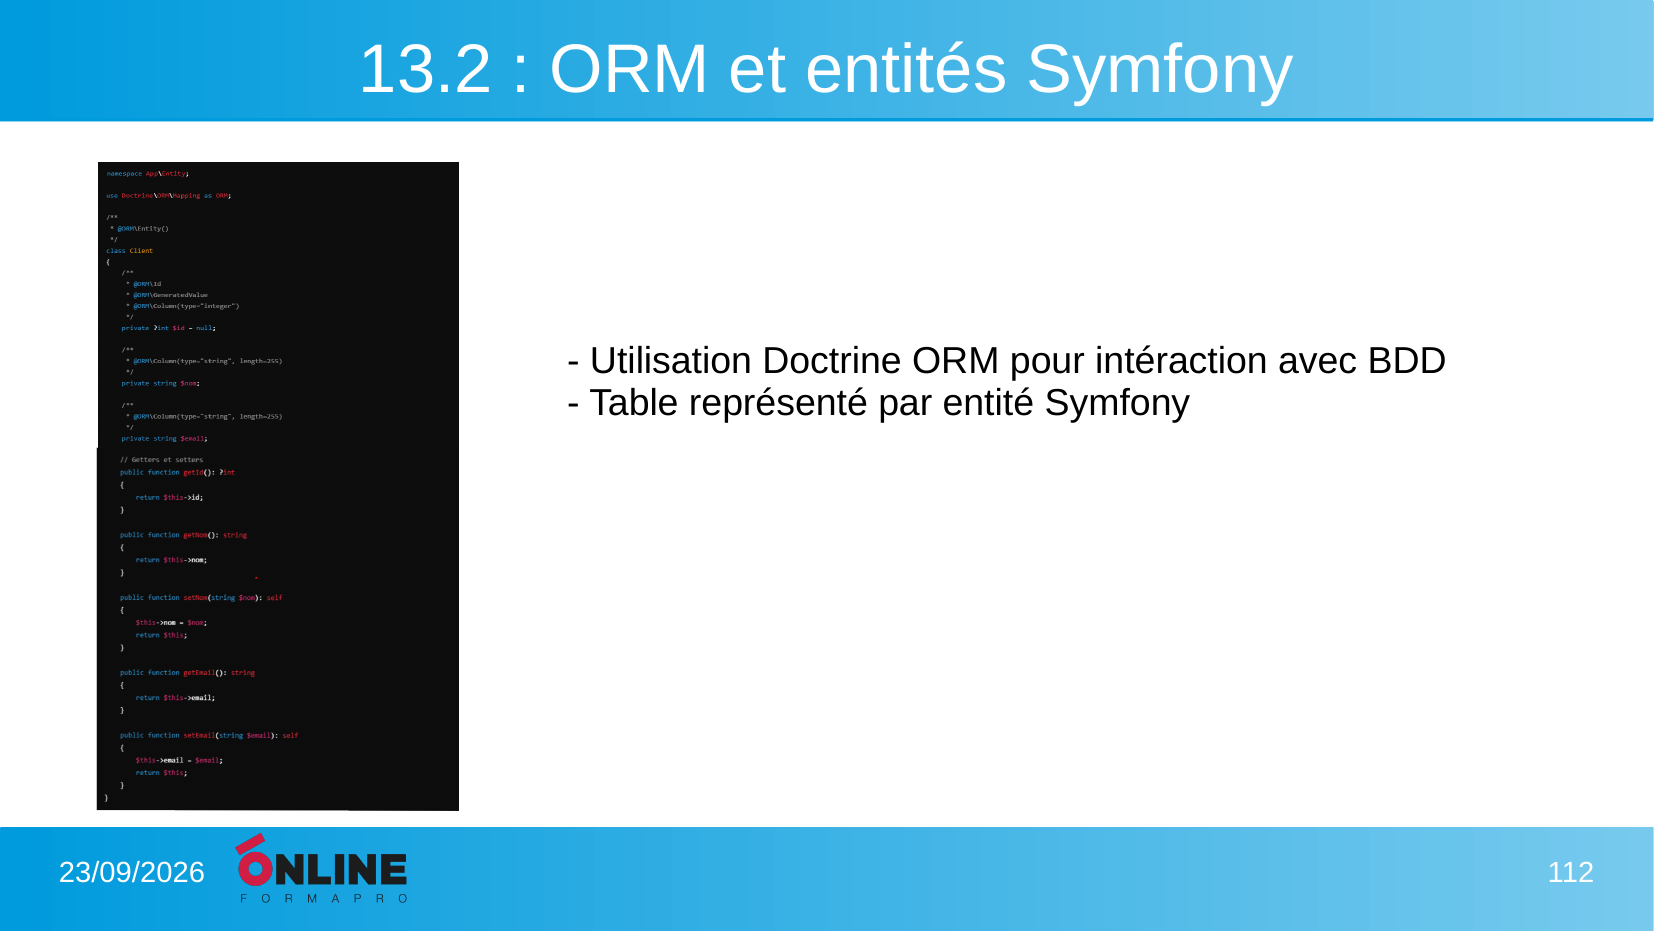

# 13.2 : ORM et entités Symfony
- Utilisation Doctrine ORM pour intéraction avec BDD
- Table représenté par entité Symfony
112